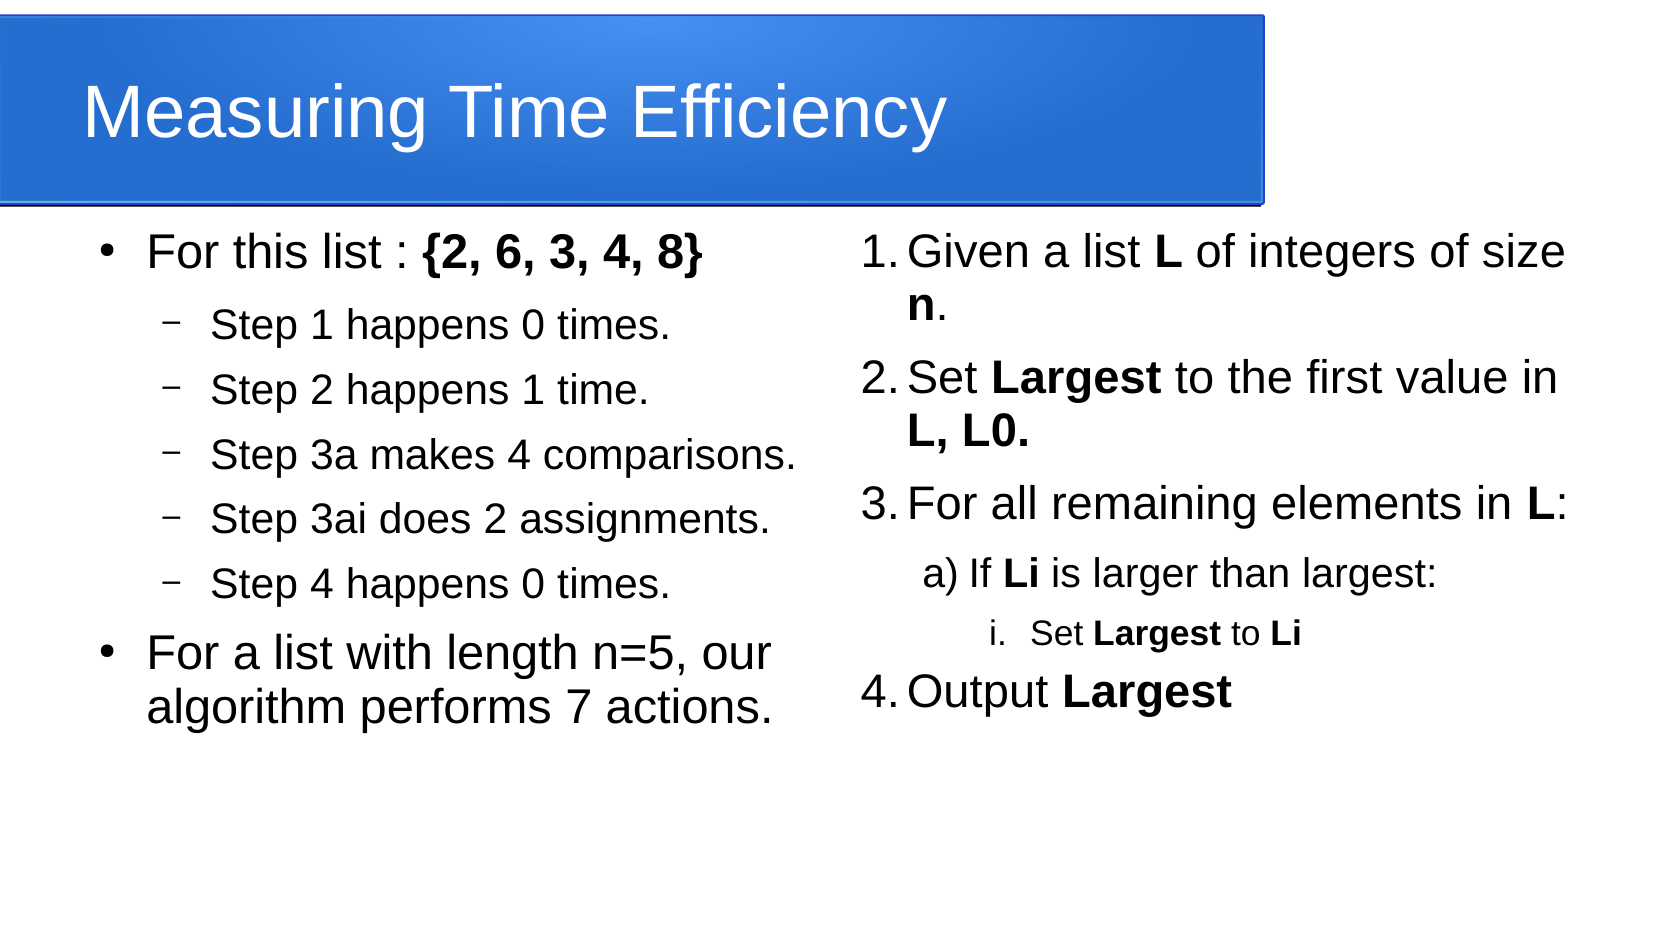

# Measuring Time Efficiency
For this list : {2, 6, 3, 4, 8}
Step 1 happens 0 times.
Step 2 happens 1 time.
Step 3a makes 4 comparisons.
Step 3ai does 2 assignments.
Step 4 happens 0 times.
For a list with length n=5, our algorithm performs 7 actions.
Given a list L of integers of size n.
Set Largest to the first value in L, L0.
For all remaining elements in L:
If Li is larger than largest:
Set Largest to Li
Output Largest